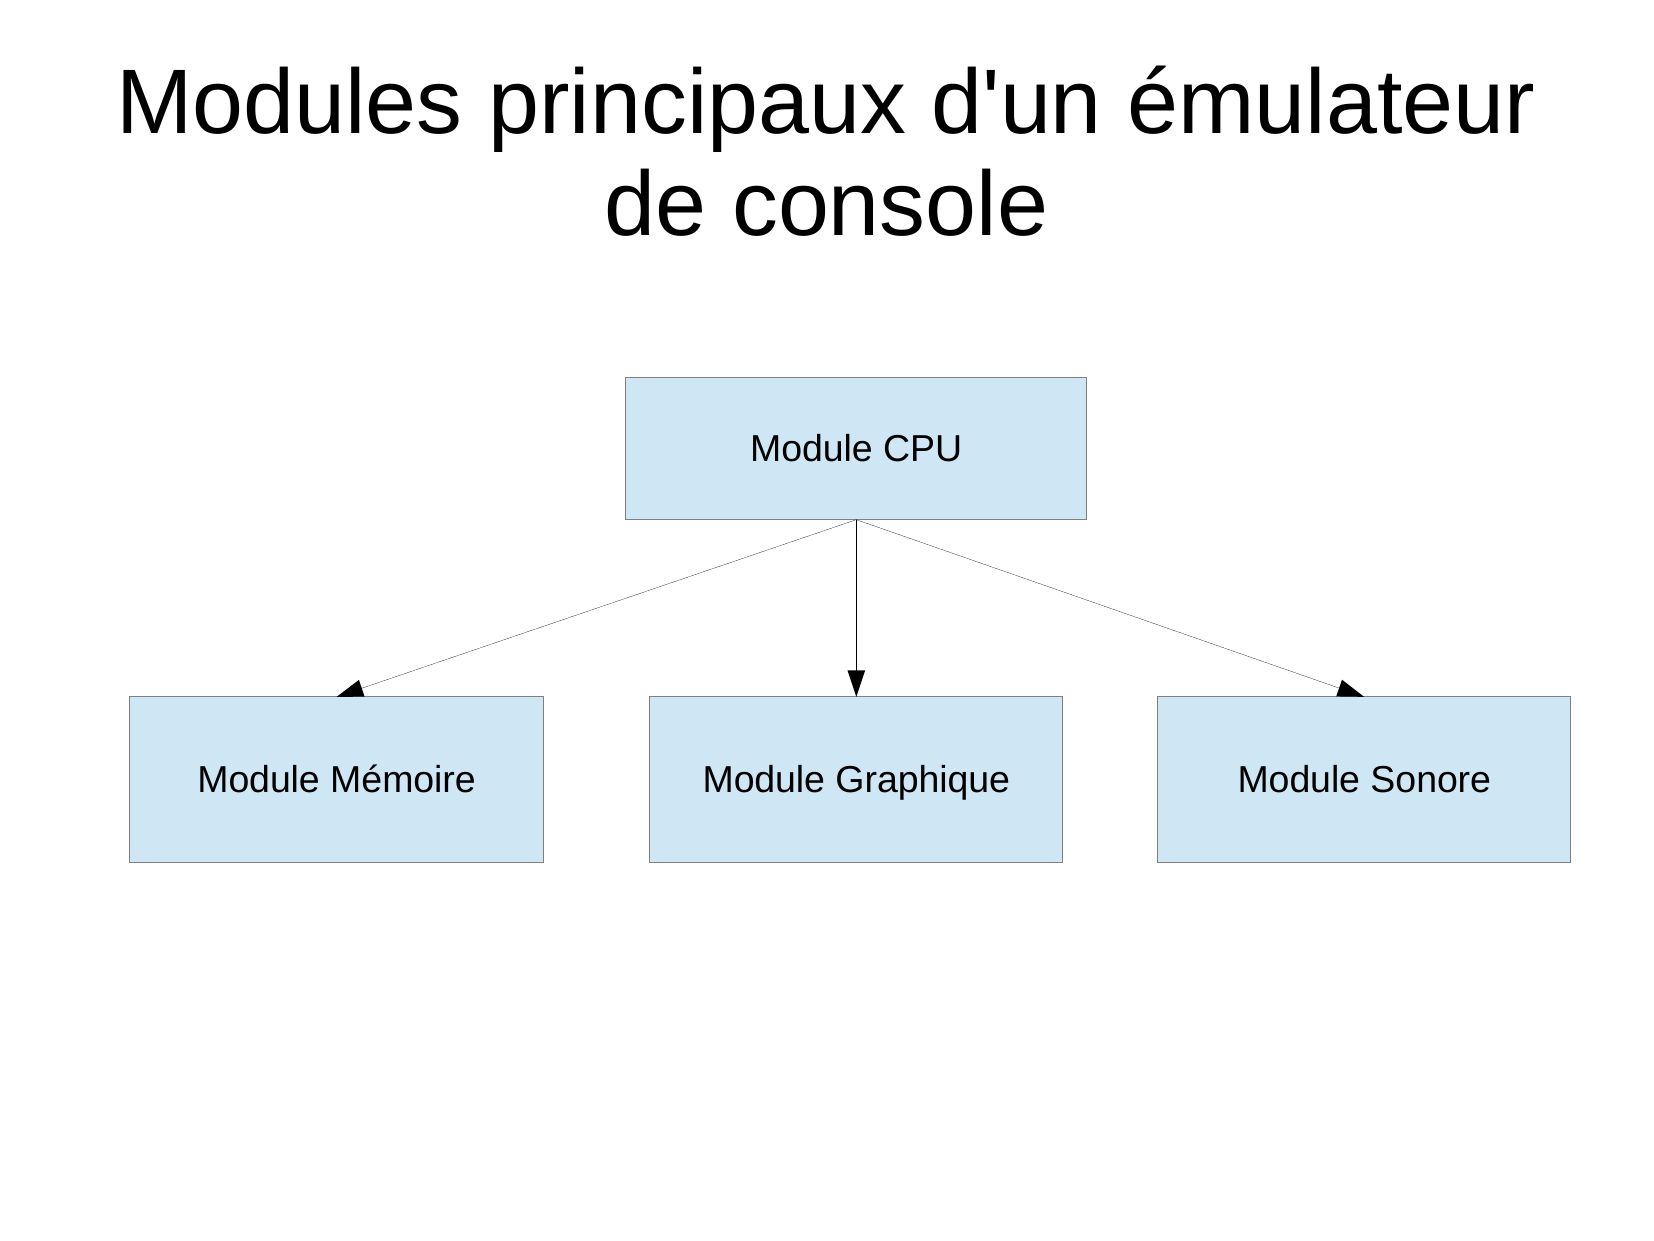

# Modules principaux d'un émulateur de console
Module CPU
Module Mémoire
Module Graphique
Module Sonore